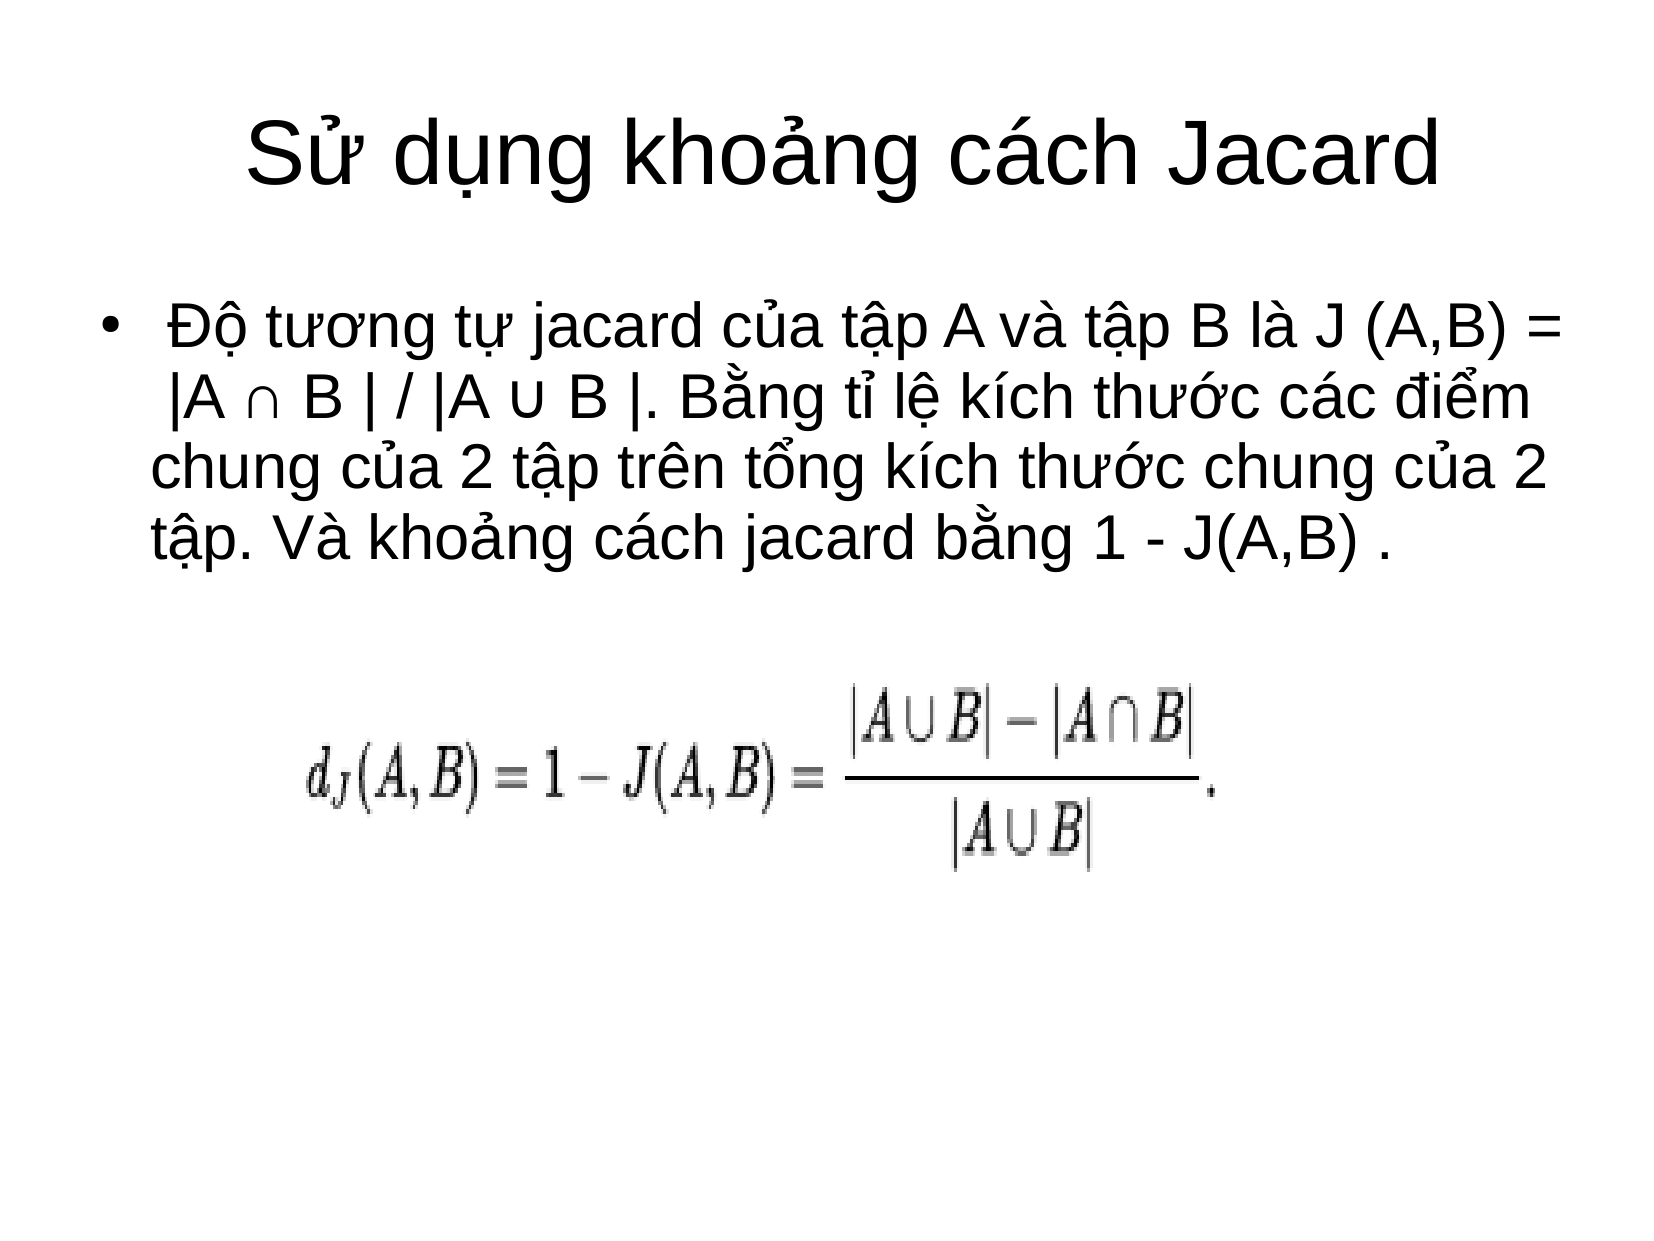

# Sử dụng khoảng cách Jacard
 Độ tương tự jacard của tập A và tập B là J (A,B) = |A ∩ B | / |A ∪ B |. Bằng tỉ lệ kích thước các điểm chung của 2 tập trên tổng kích thước chung của 2 tập. Và khoảng cách jacard bằng 1 - J(A,B) .